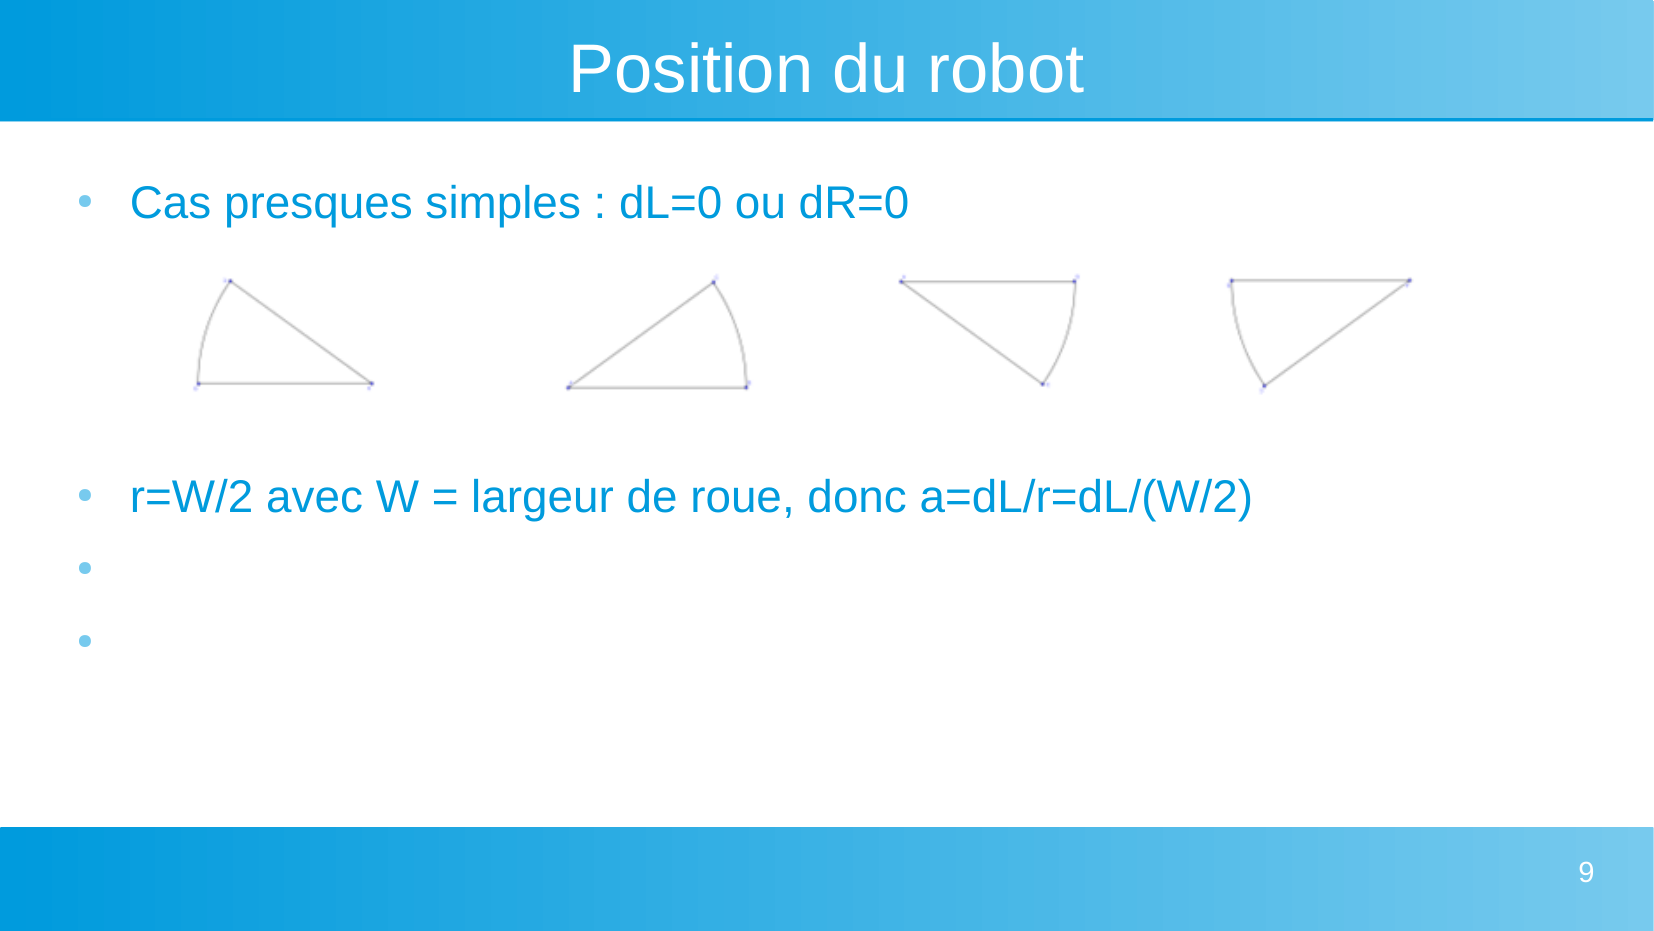

# Position du robot
Cas presques simples : dL=0 ou dR=0
r=W/2 avec W = largeur de roue, donc a=dL/r=dL/(W/2)
9